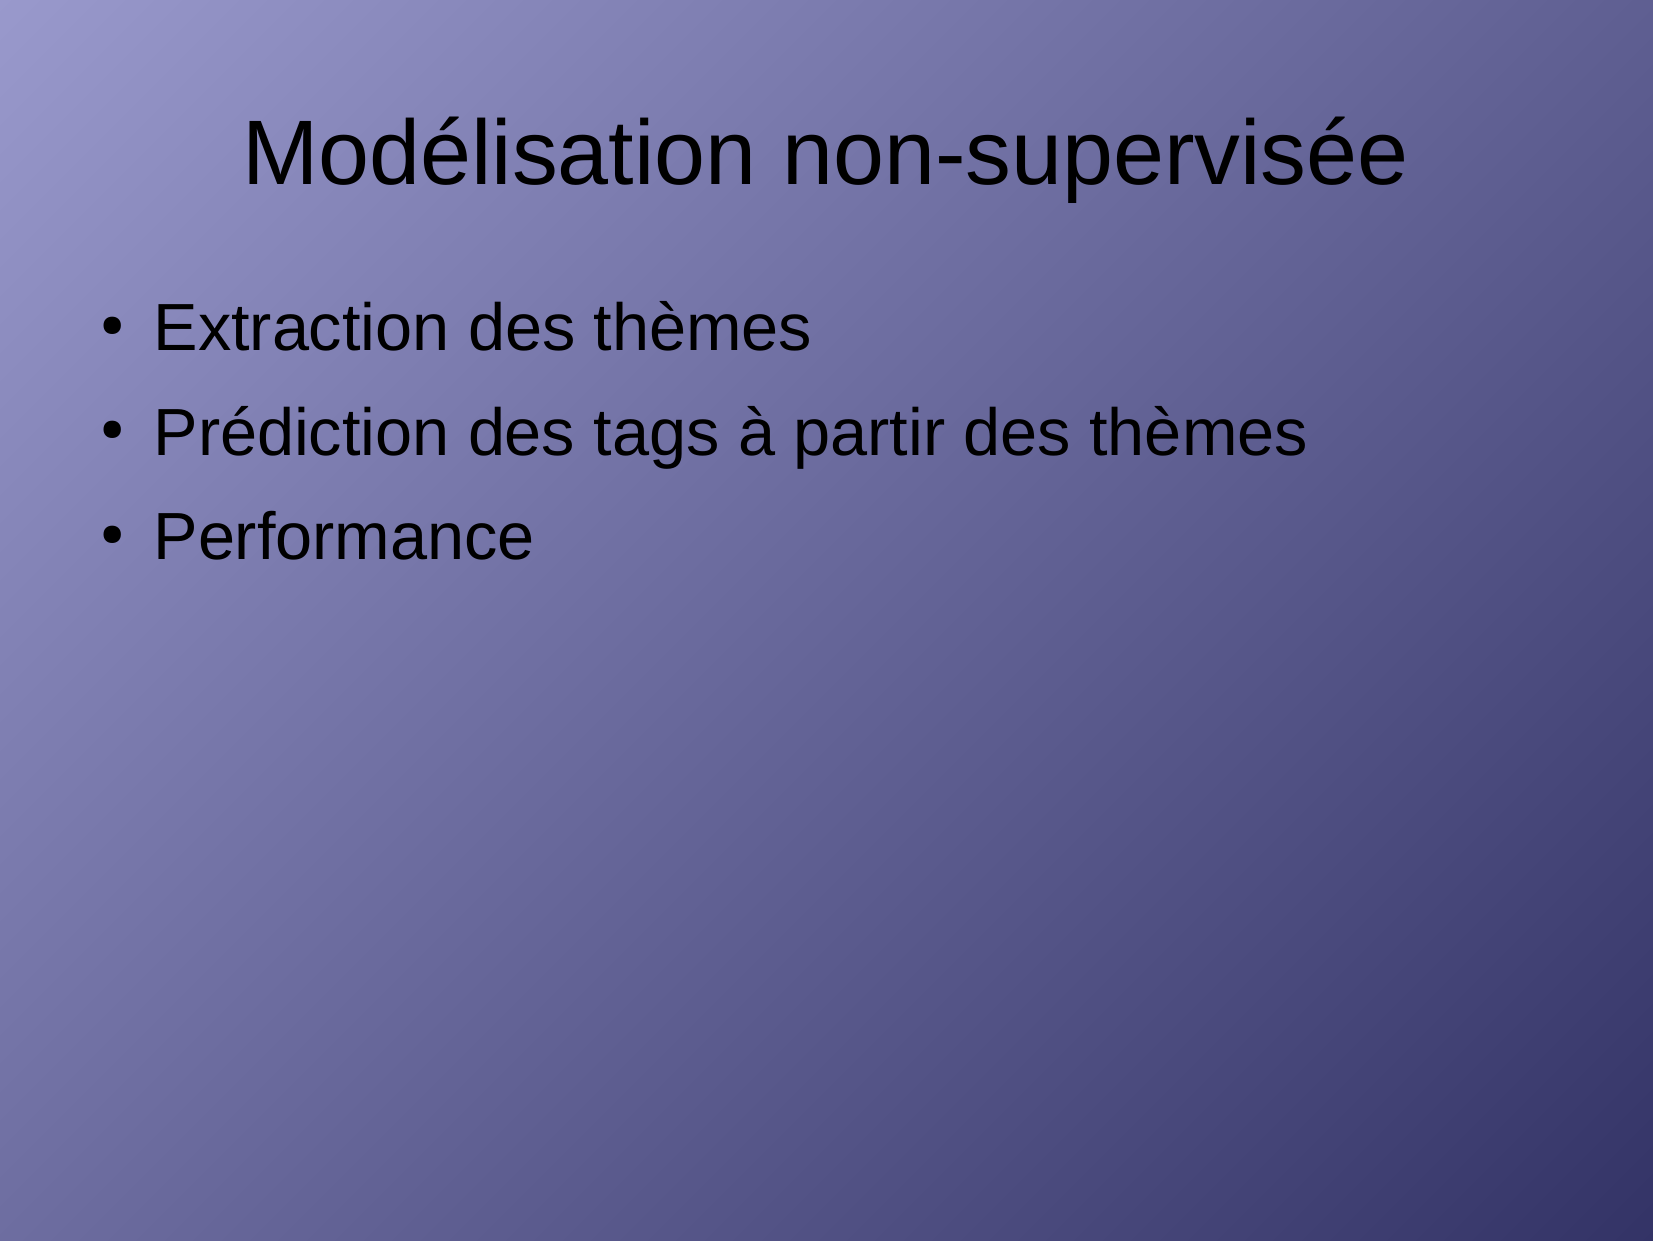

# Modélisation non-supervisée
Extraction des thèmes
Prédiction des tags à partir des thèmes
Performance